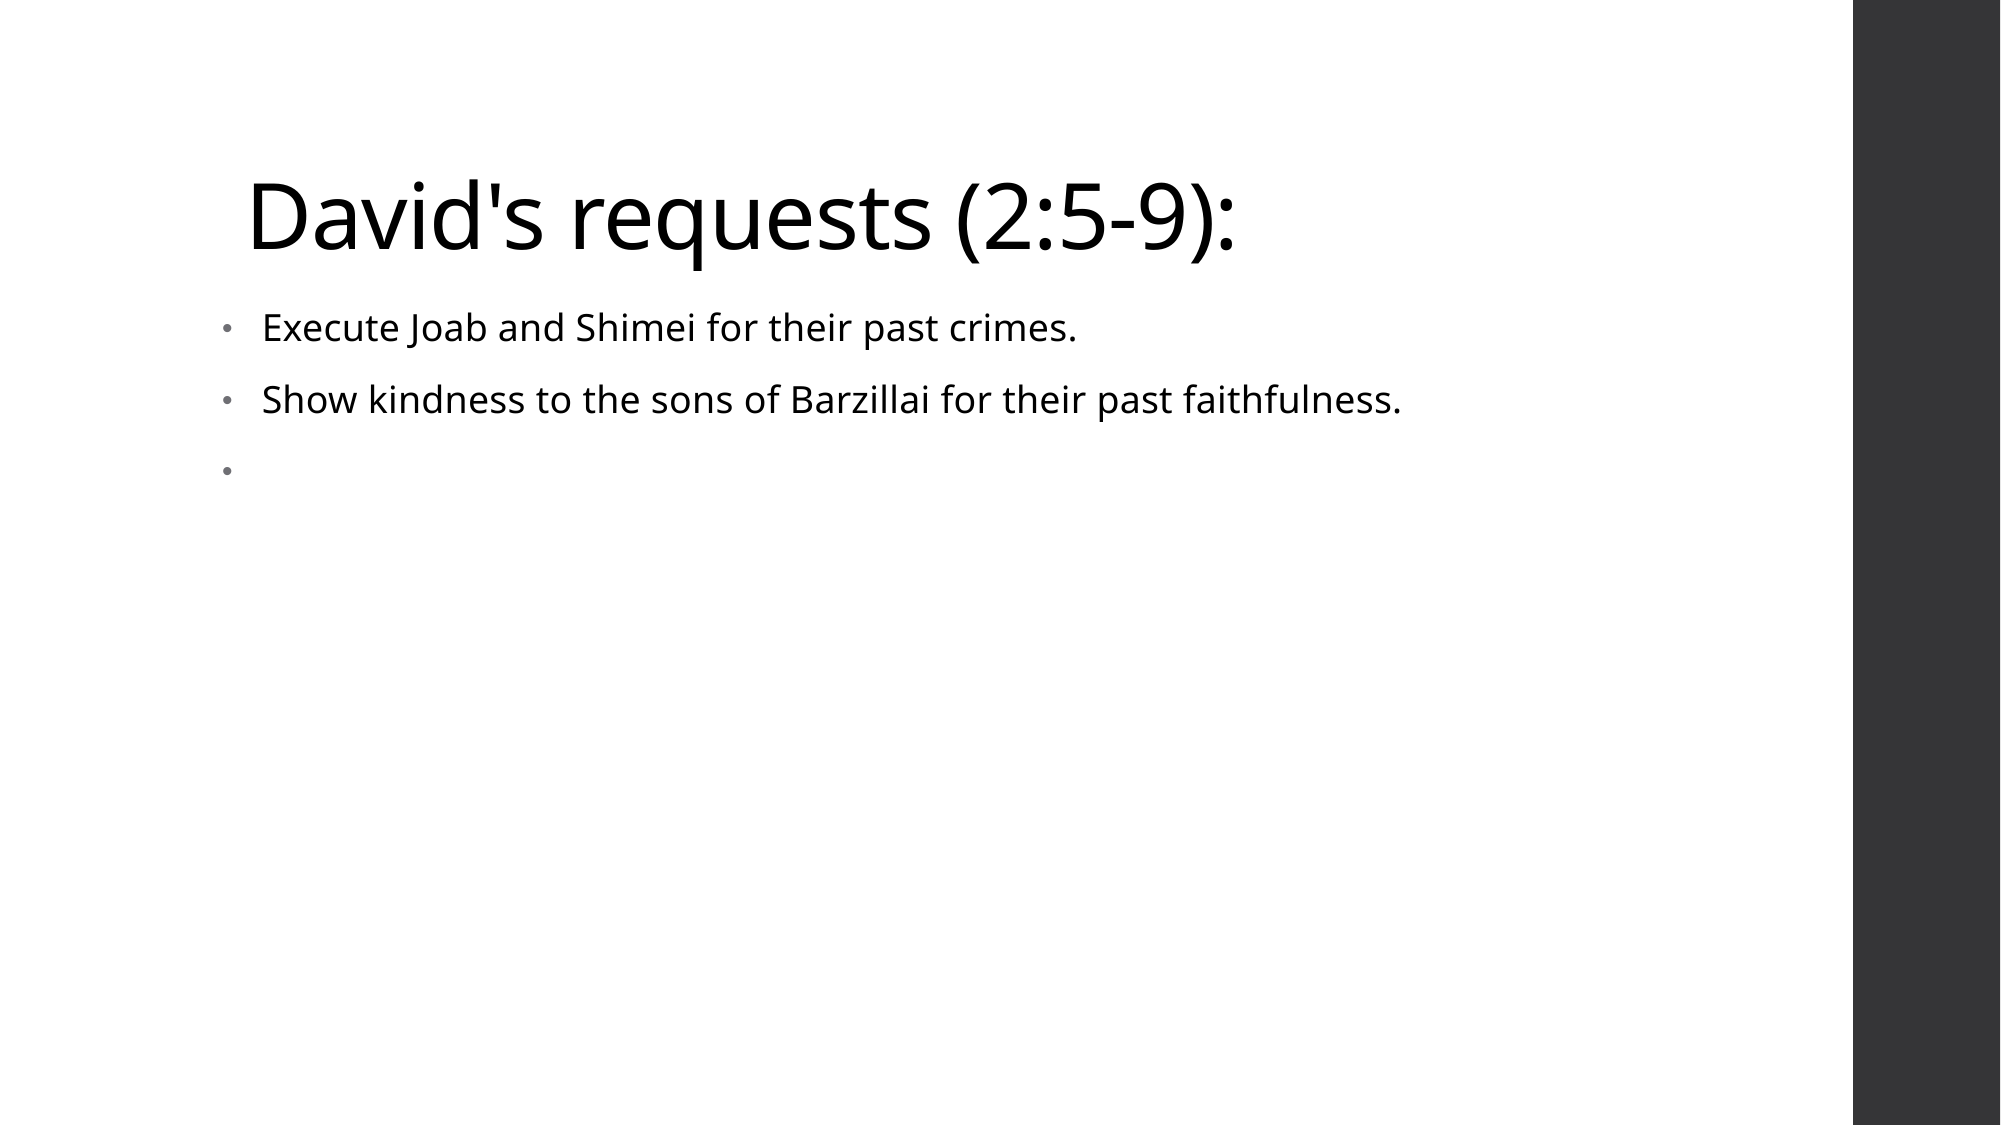

# David's requests (2:5-9):
 Execute Joab and Shimei for their past crimes.
 Show kindness to the sons of Barzillai for their past faithfulness.